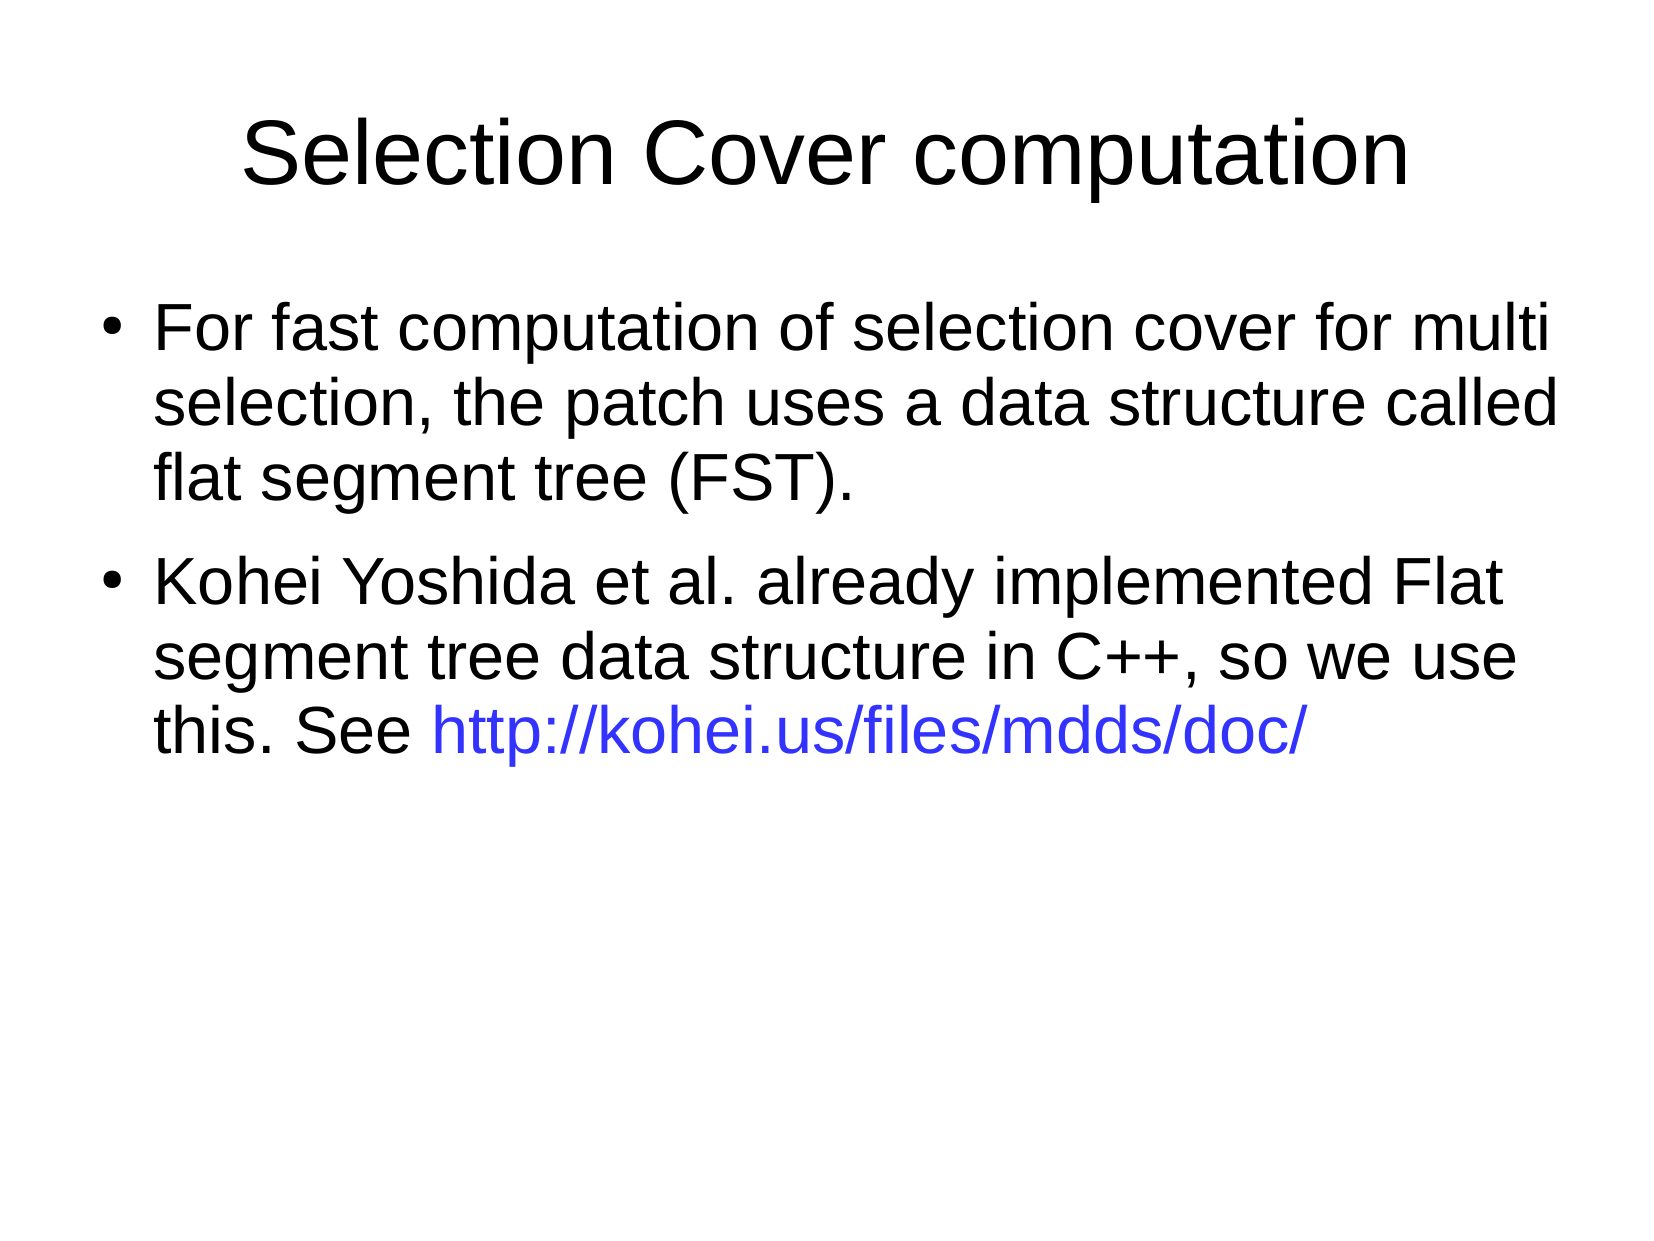

# Selection Cover computation
For fast computation of selection cover for multi selection, the patch uses a data structure called flat segment tree (FST).
Kohei Yoshida et al. already implemented Flat segment tree data structure in C++, so we use this. See http://kohei.us/files/mdds/doc/